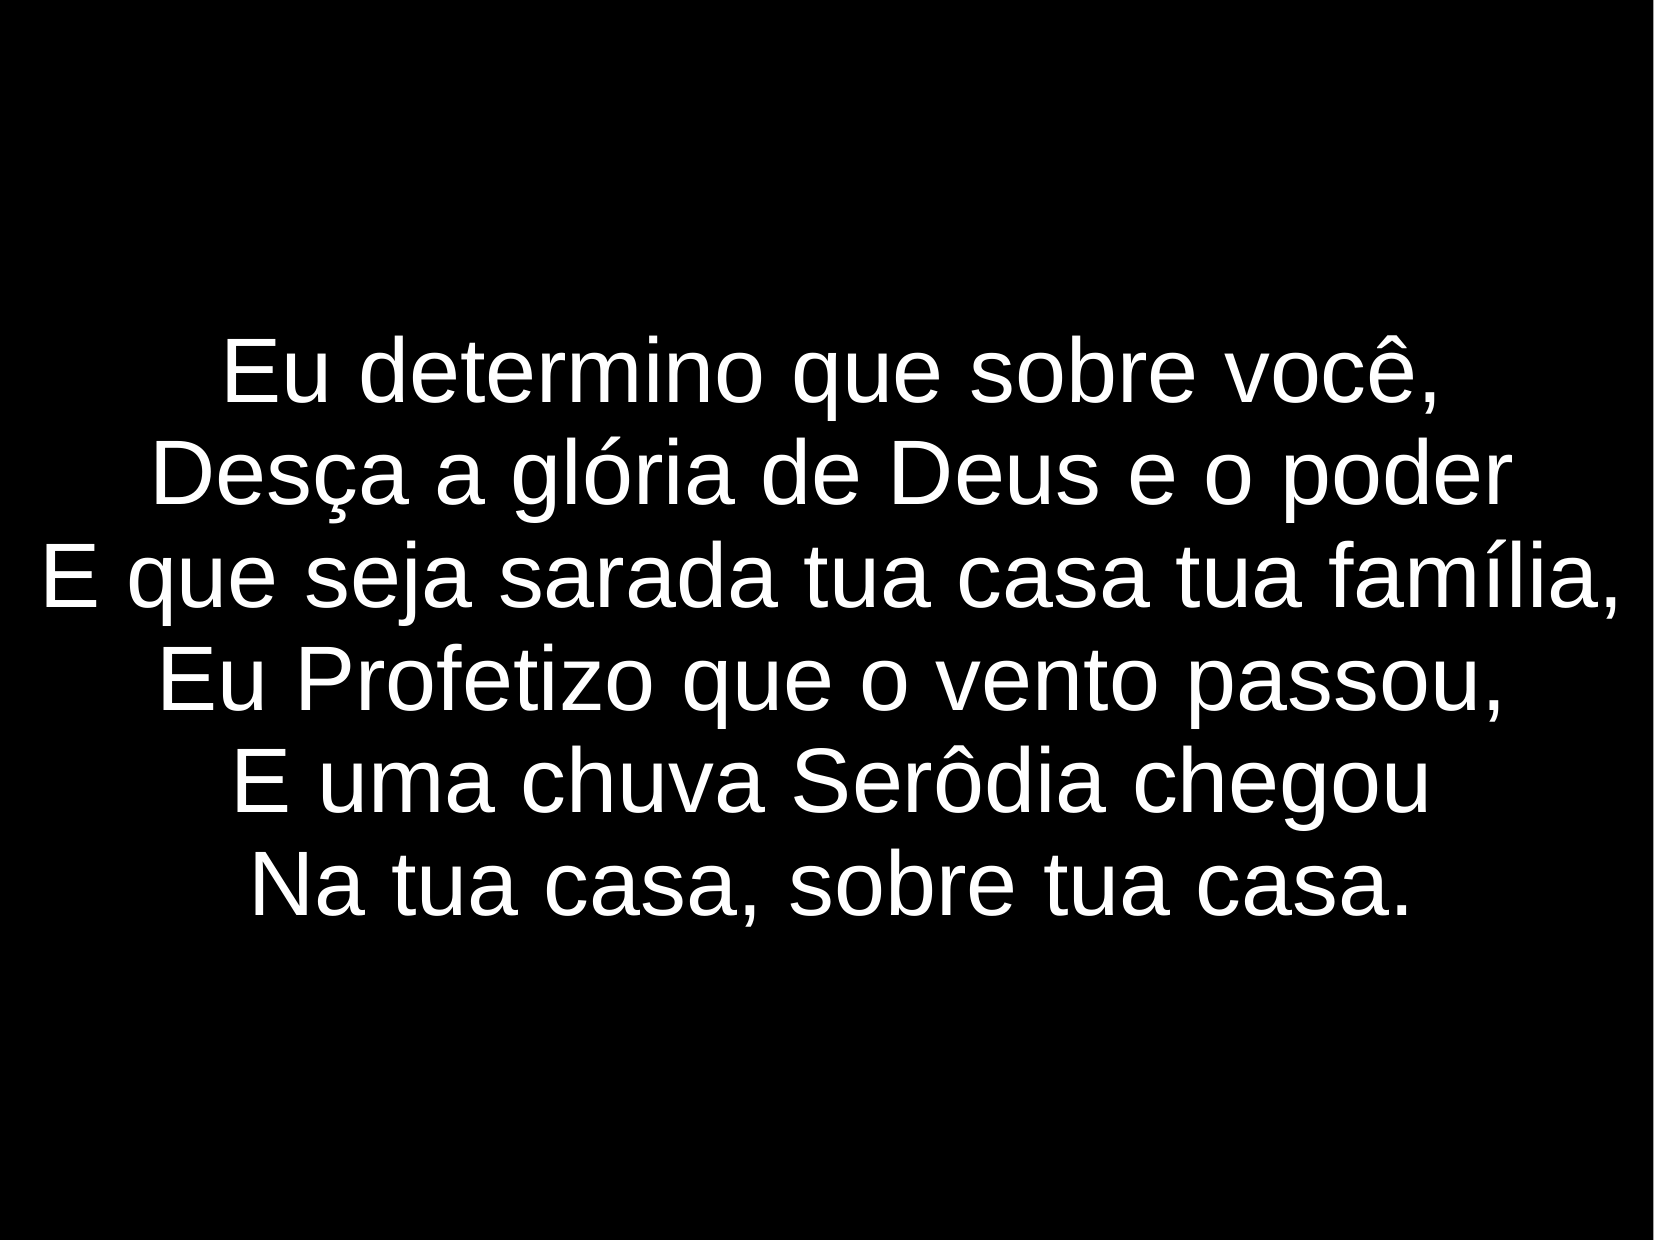

# Eu determino que sobre você,
Desça a glória de Deus e o poder
E que seja sarada tua casa tua família,
Eu Profetizo que o vento passou,
E uma chuva Serôdia chegou
Na tua casa, sobre tua casa.